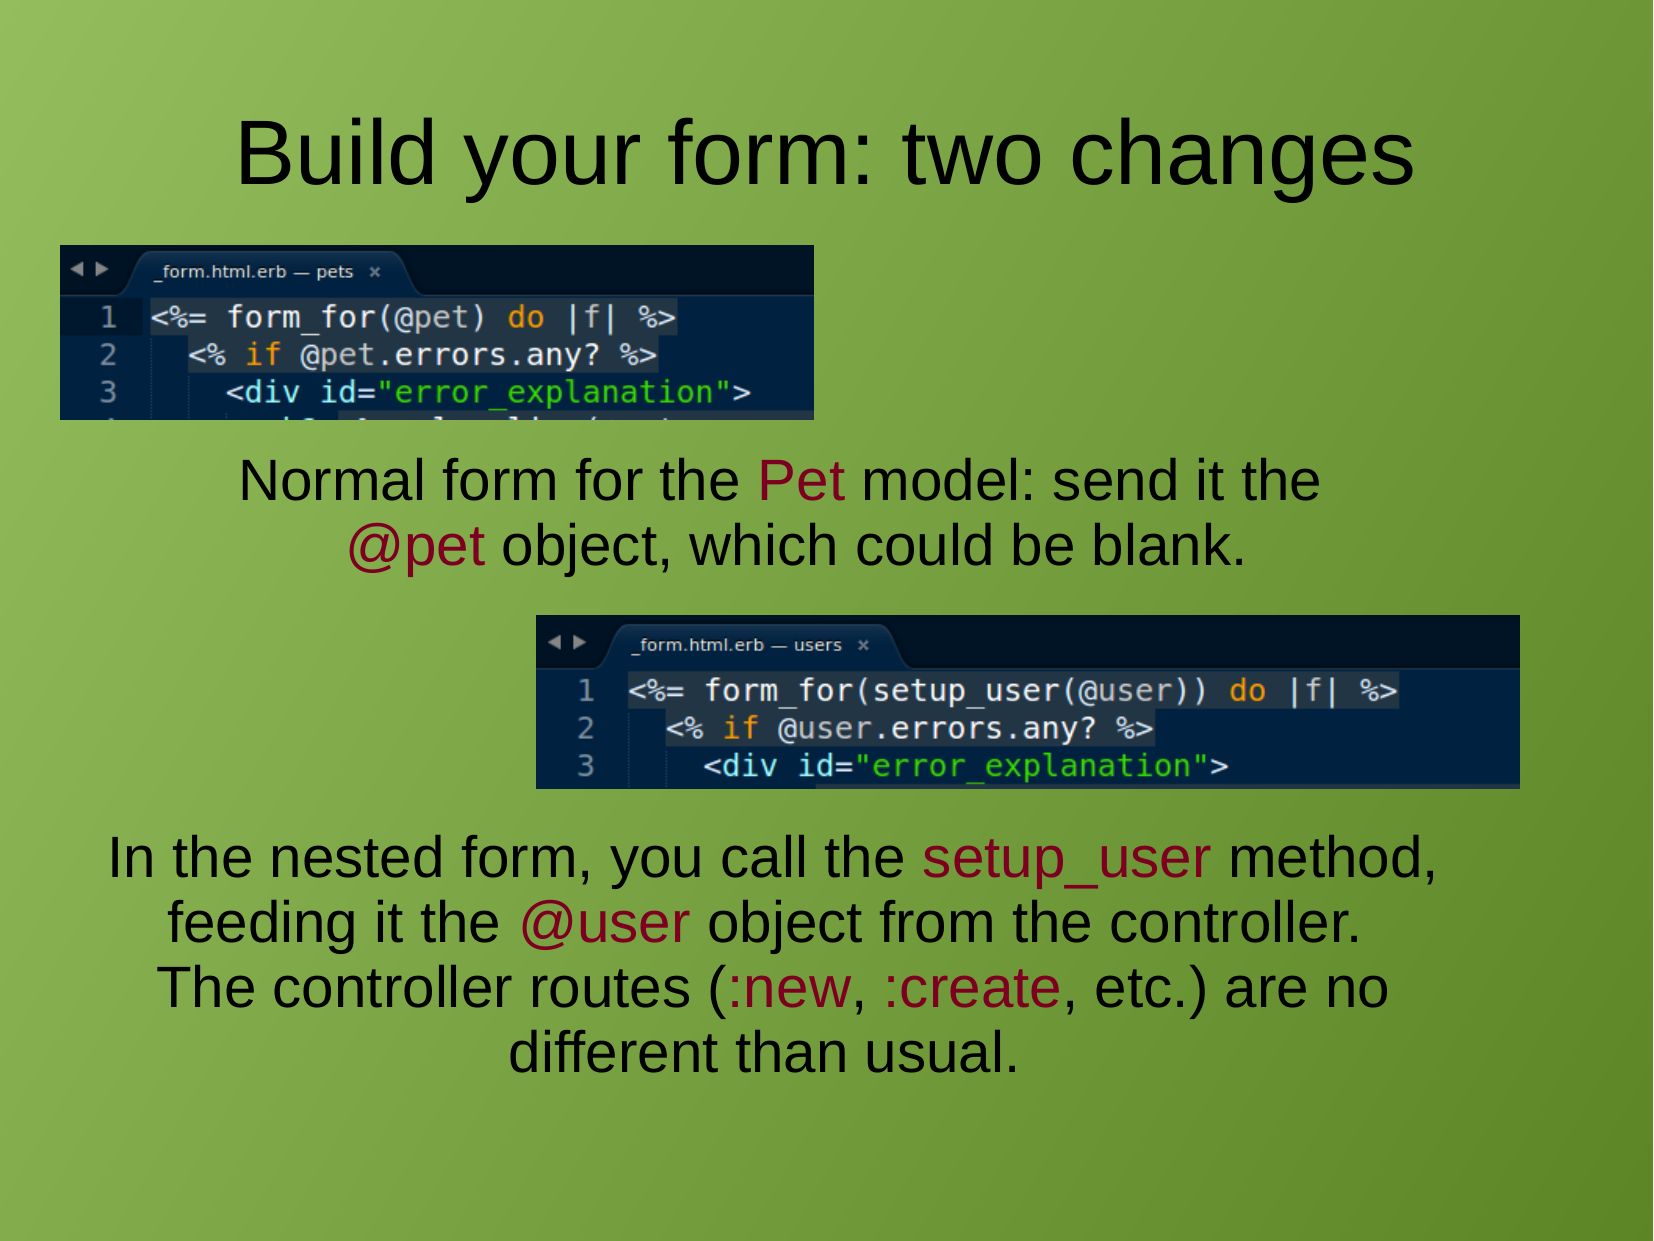

# Build your form: two changes
Normal form for the Pet model: send it the
@pet object, which could be blank.
In the nested form, you call the setup_user method, feeding it the @user object from the controller.
The controller routes (:new, :create, etc.) are no different than usual.